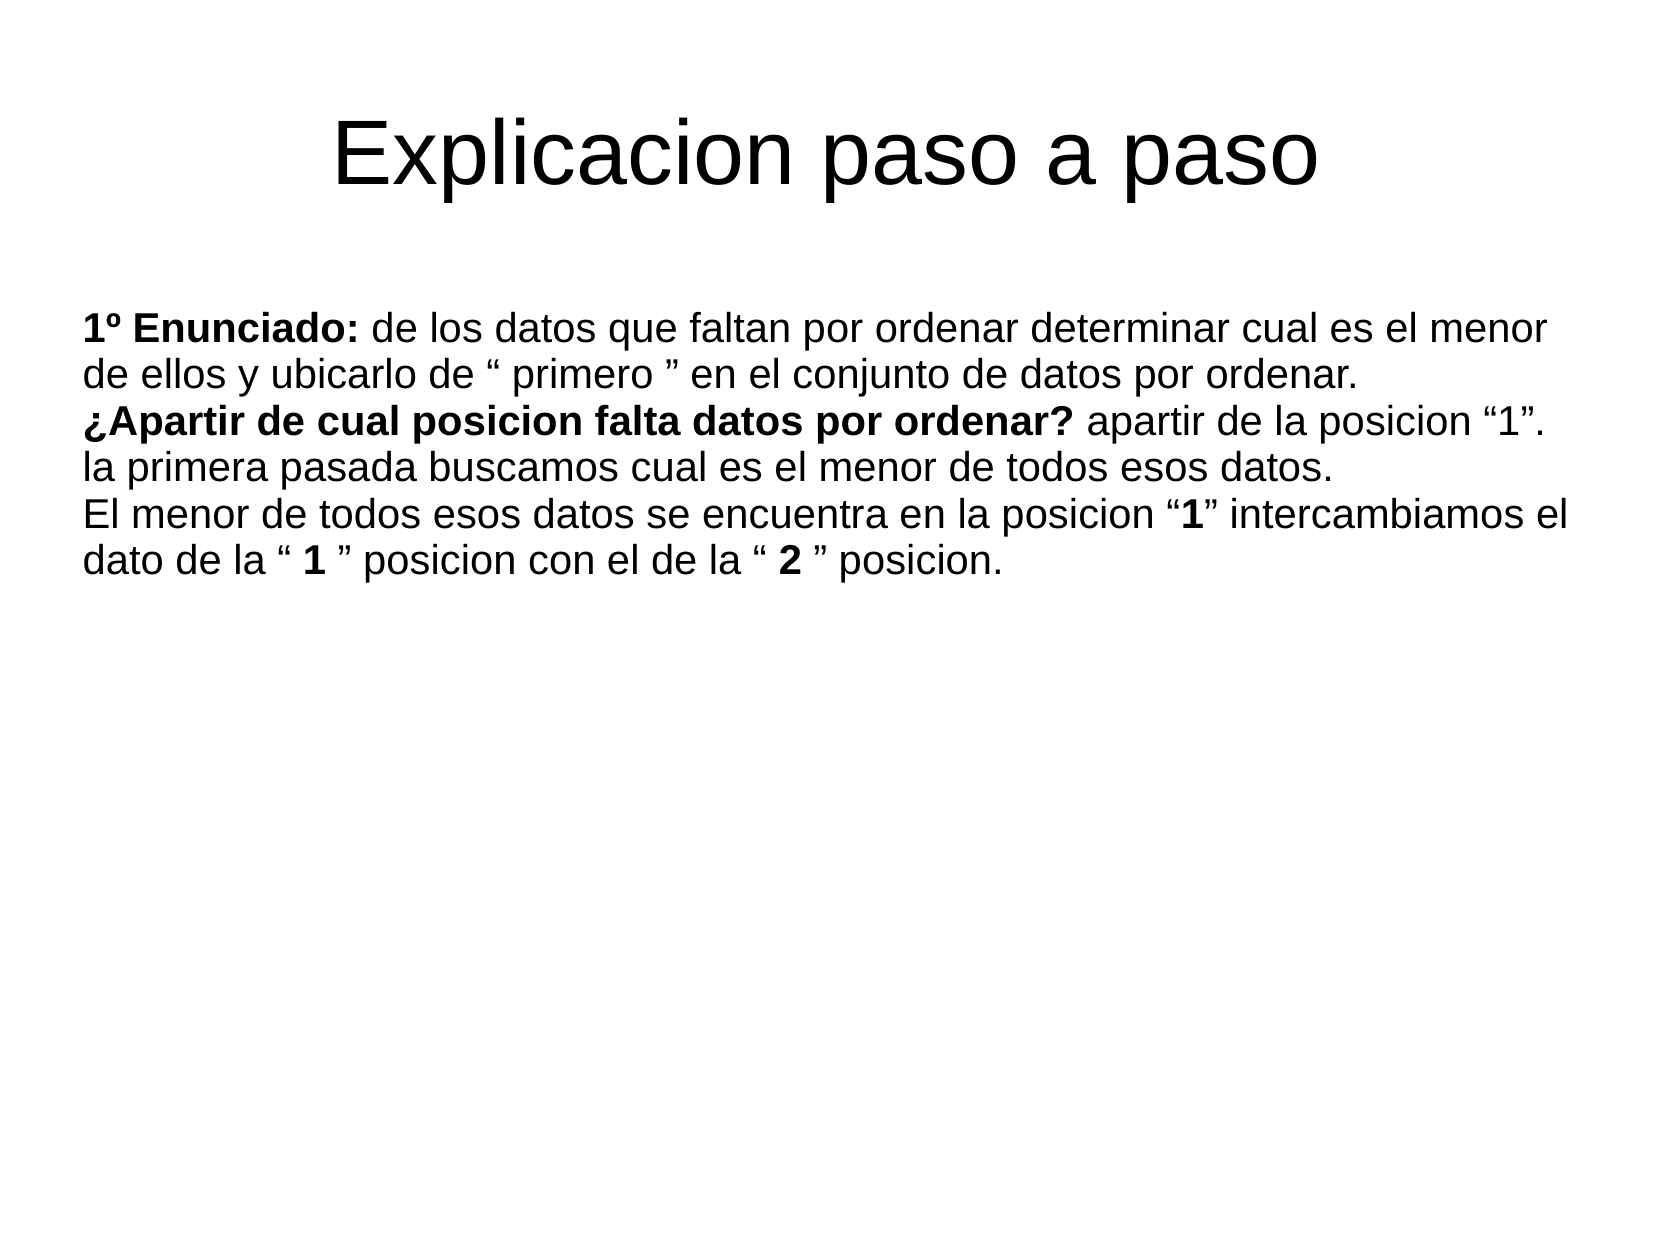

# Explicacion paso a paso
1º Enunciado: de los datos que faltan por ordenar determinar cual es el menor de ellos y ubicarlo de “ primero ” en el conjunto de datos por ordenar.
¿Apartir de cual posicion falta datos por ordenar? apartir de la posicion “1”. la primera pasada buscamos cual es el menor de todos esos datos.
El menor de todos esos datos se encuentra en la posicion “1” intercambiamos el dato de la “ 1 ” posicion con el de la “ 2 ” posicion.